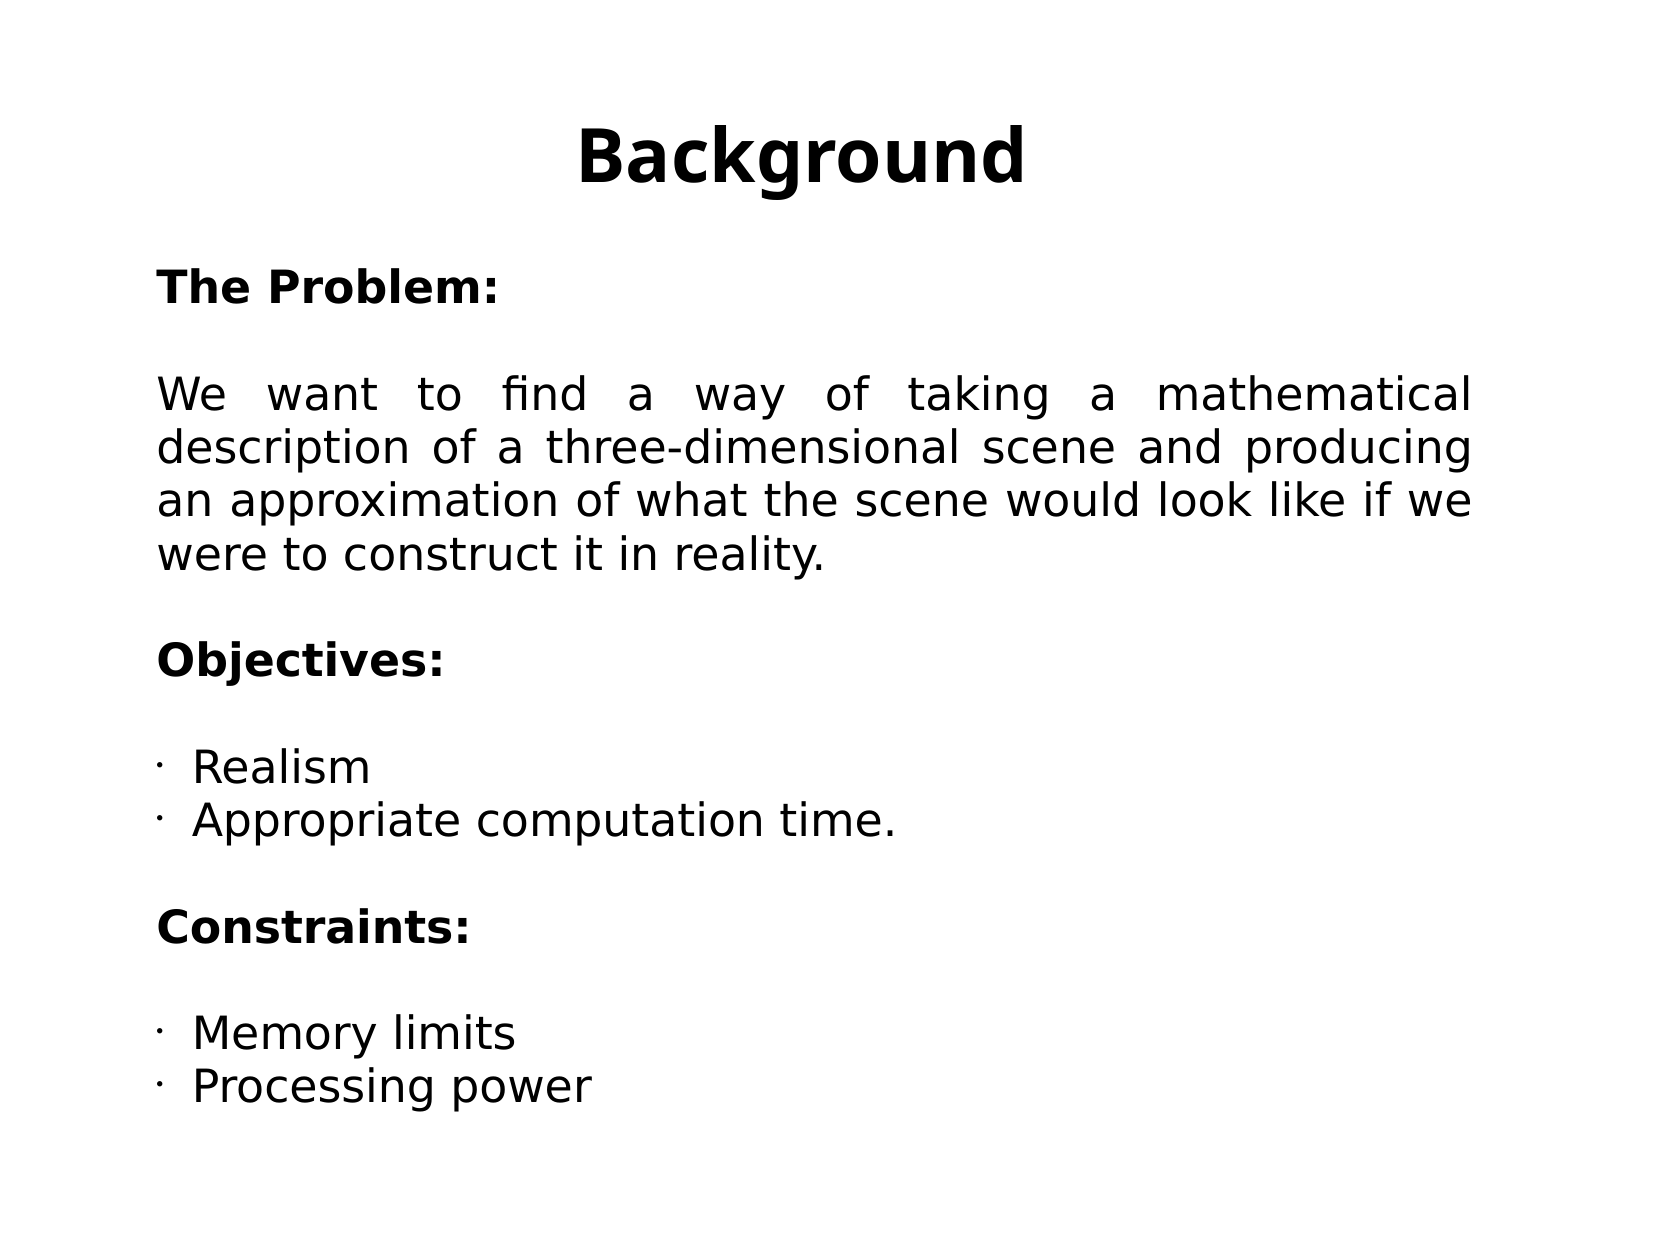

Background
The Problem:
We want to find a way of taking a mathematical description of a three-dimensional scene and producing an approximation of what the scene would look like if we were to construct it in reality.
Objectives:
Realism
Appropriate computation time.
Constraints:
Memory limits
Processing power